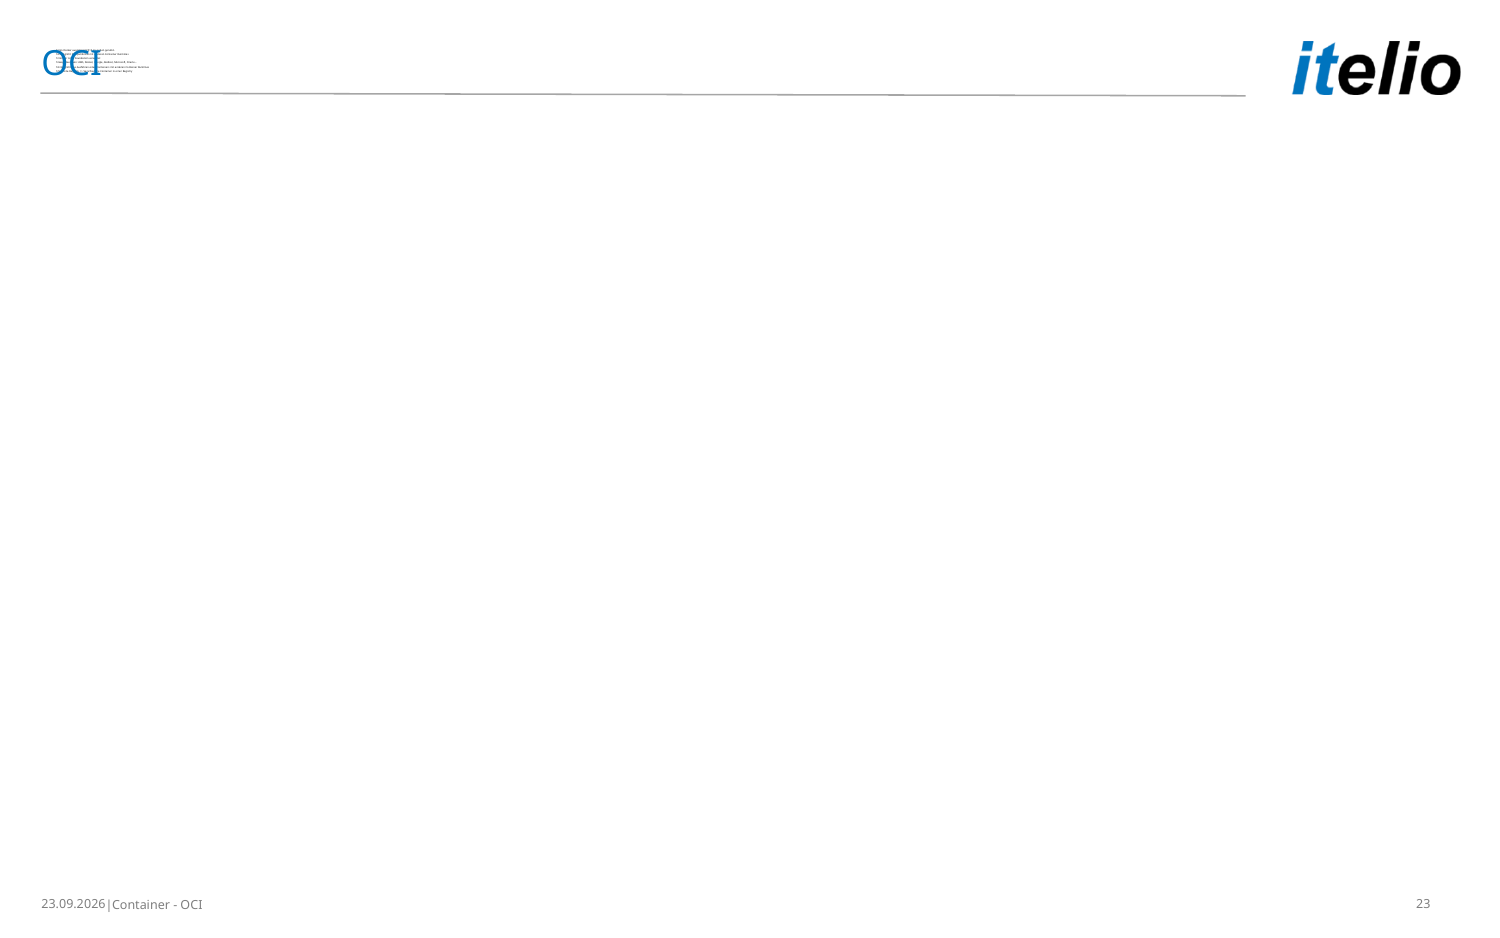

# Von Docker ausgehend 2015 ins Leben gerufen
Ermöglicht Kompatibilität mit anderen Container Runtimes
Von der Linux Foundation verwaltet
Gesponsert von: AWS, Docker, Google, RedHat, Microsoft, Oracle…
Ermöglicht das Ausführen eines Containers mit anderen Container Runtimes
Nur eine Registry => Verschiedene Container in einer Registry
OCI
Container - OCI